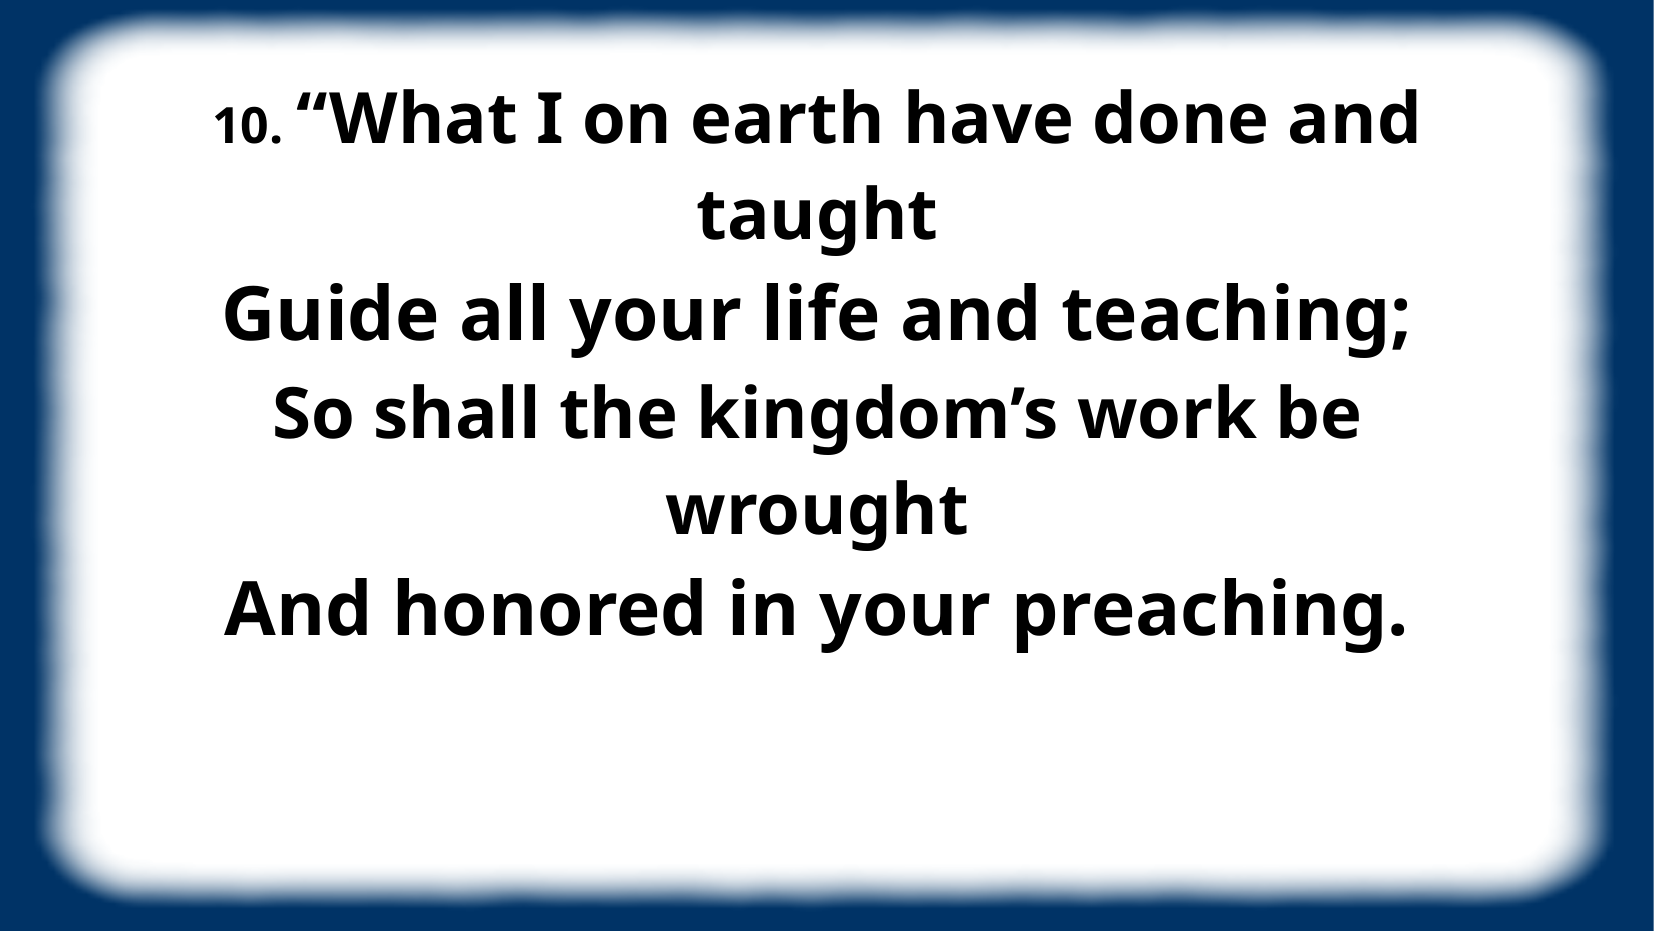

10. “What I on earth have done and taught
Guide all your life and teaching;
So shall the kingdom’s work be wrought
And honored in your preaching.